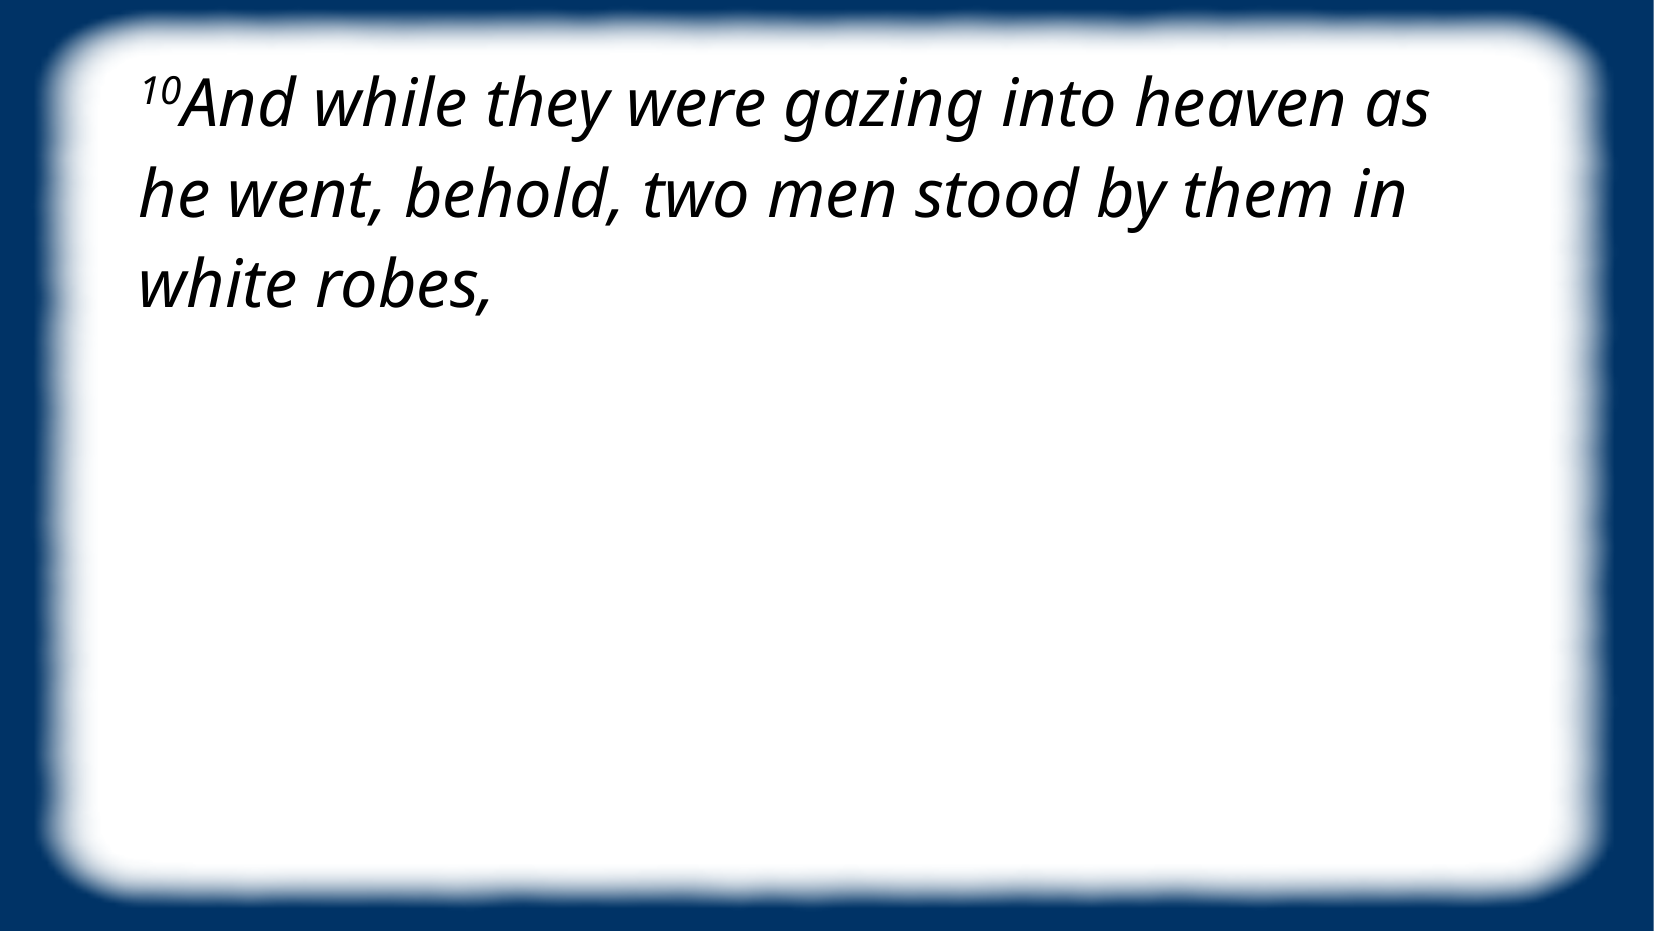

10And while they were gazing into heaven as he went, behold, two men stood by them in white robes,